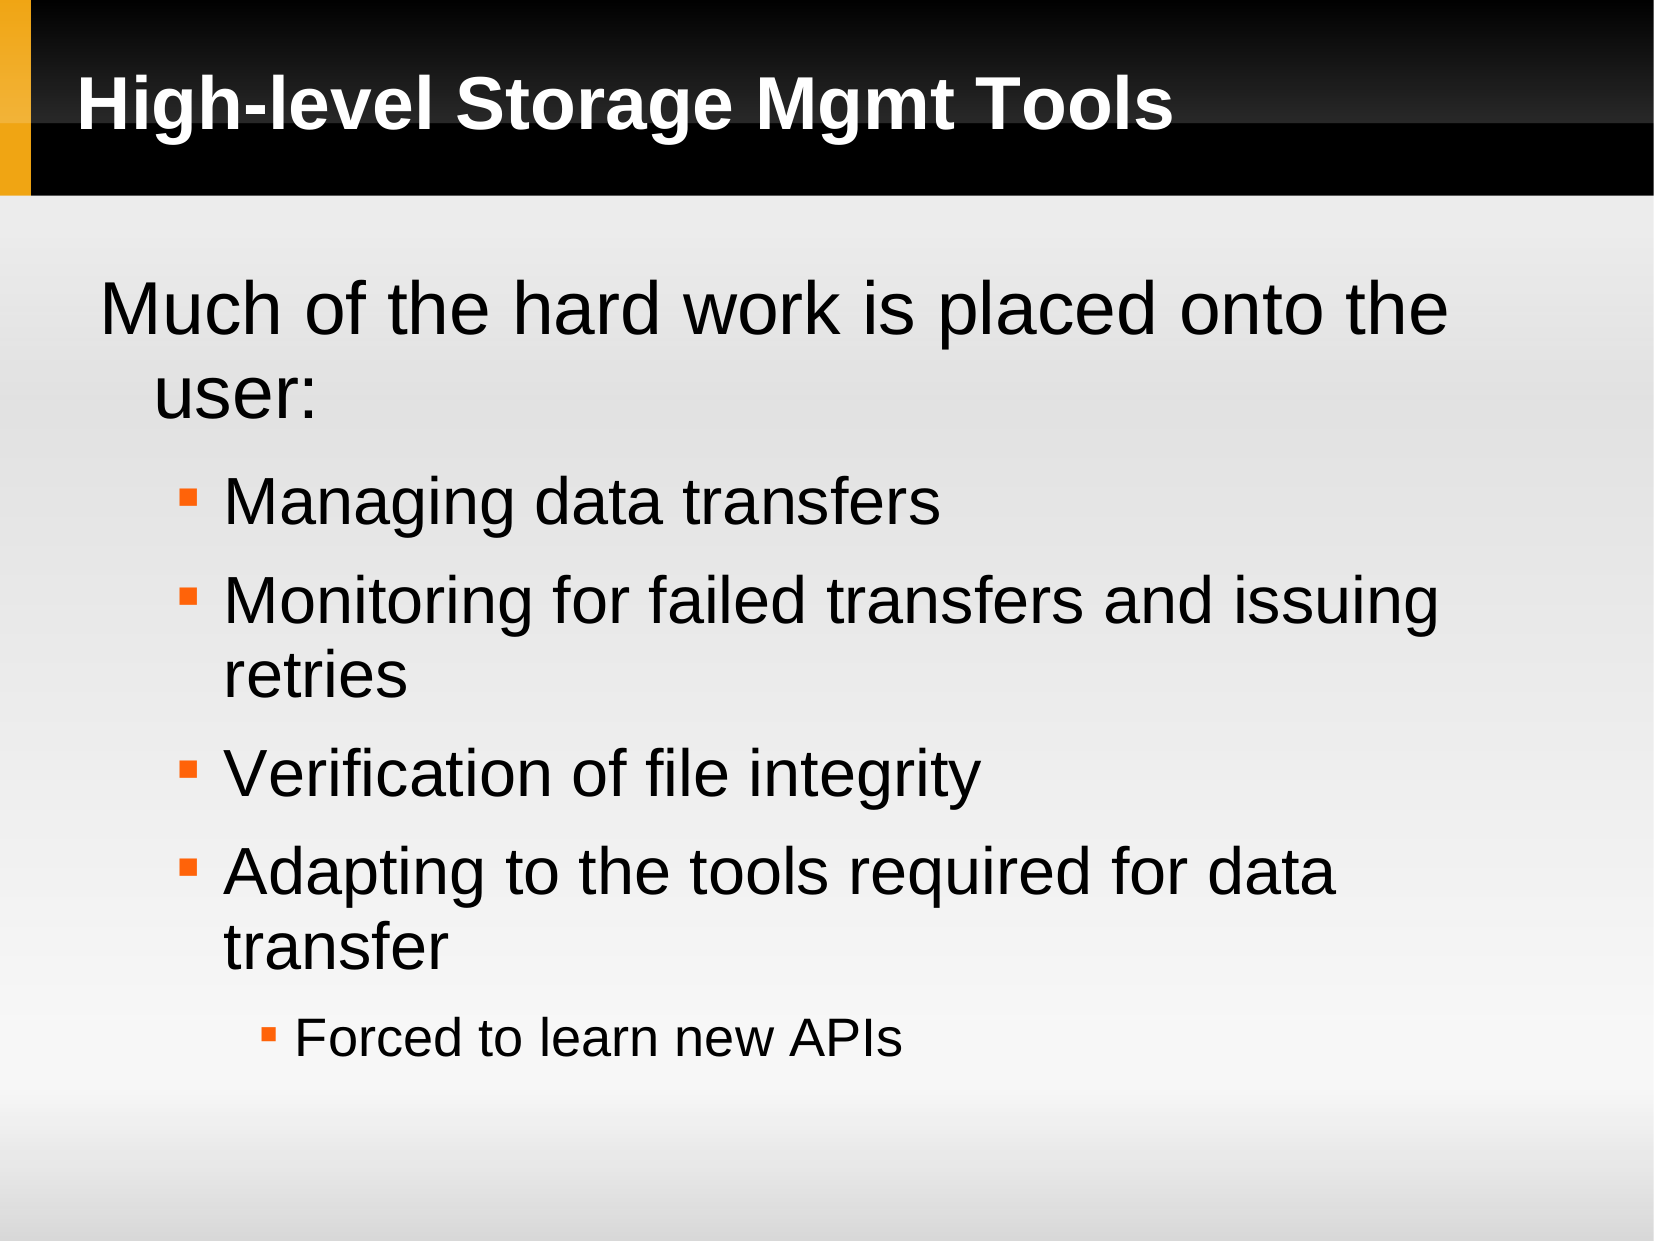

# High-level Storage Mgmt Tools
Much of the hard work is placed onto the user:
Managing data transfers
Monitoring for failed transfers and issuing retries
Verification of file integrity
Adapting to the tools required for data transfer
Forced to learn new APIs